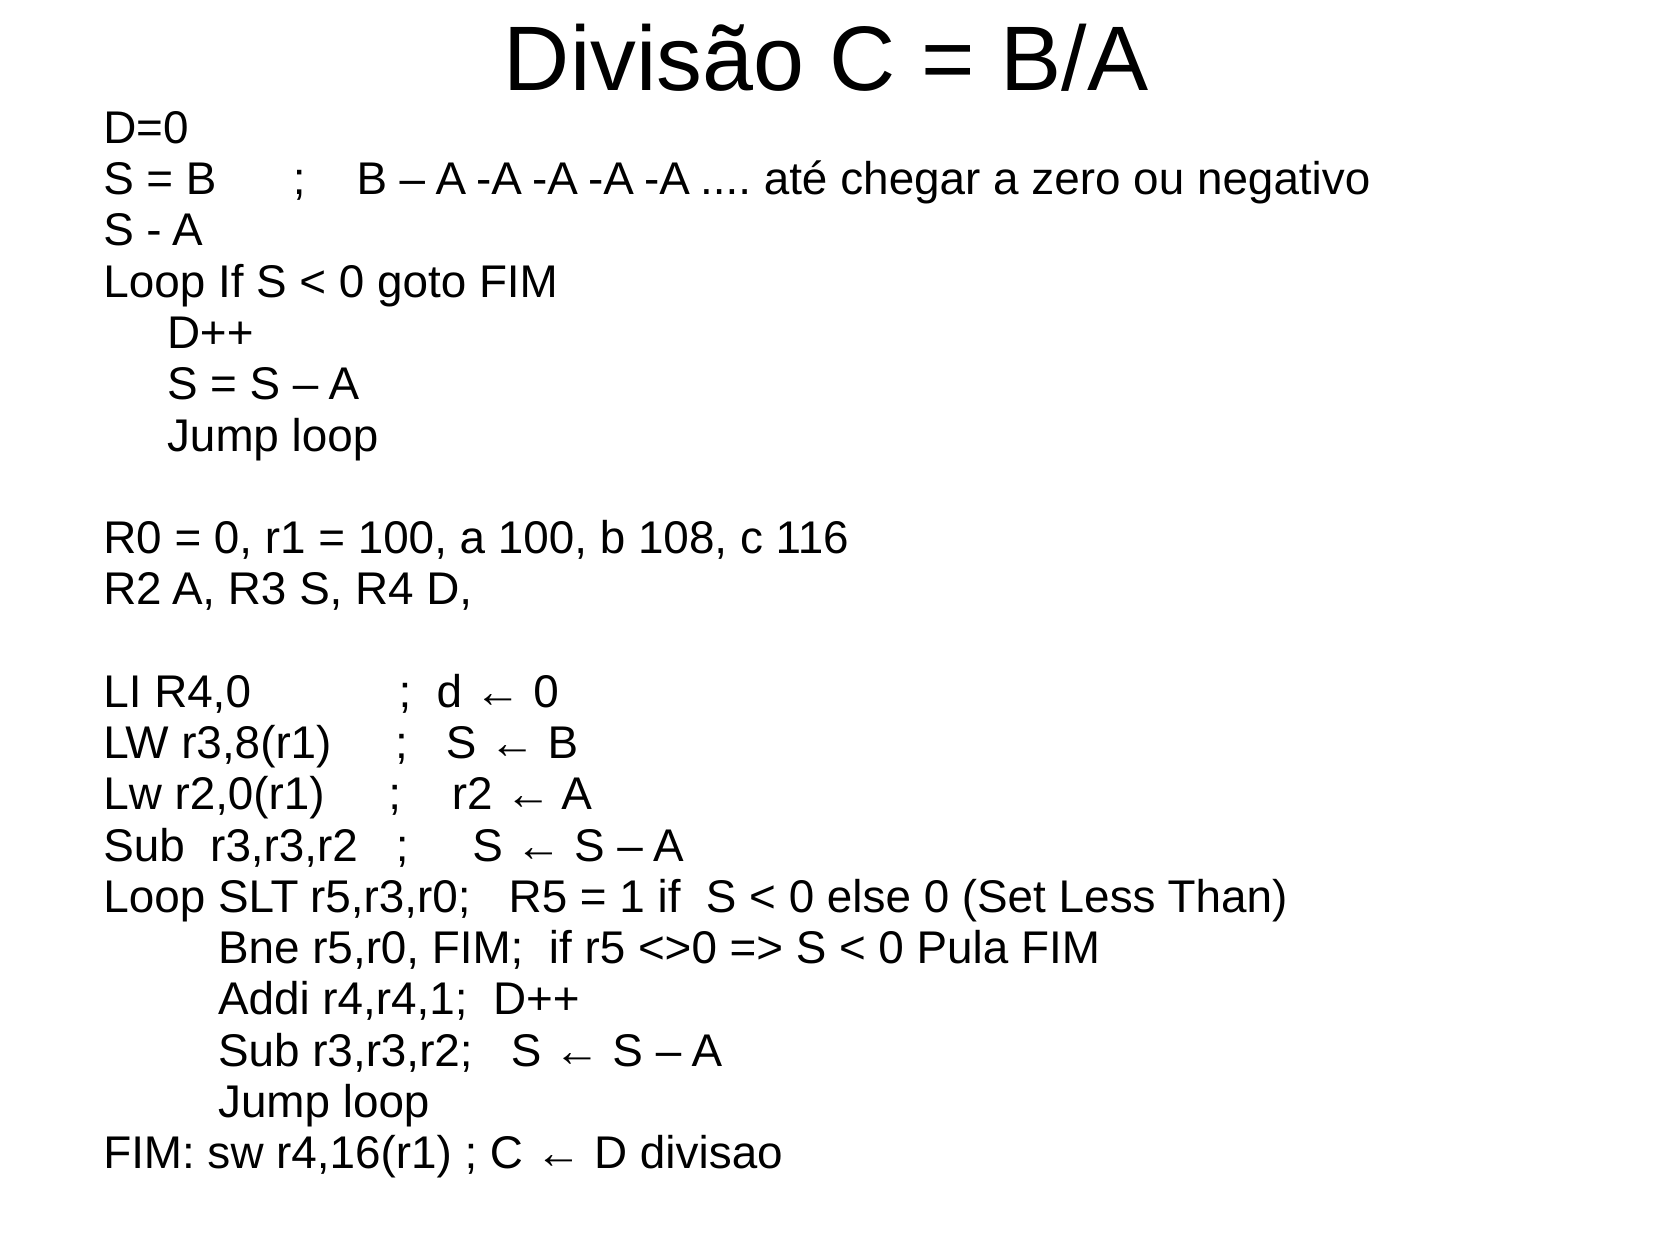

# Divisão C = B/A
D=0
S = B ; B – A -A -A -A -A .... até chegar a zero ou negativo
S - A
Loop If S < 0 goto FIM
 D++
 S = S – A
 Jump loop
R0 = 0, r1 = 100, a 100, b 108, c 116
R2 A, R3 S, R4 D,
LI R4,0 	; d ← 0
LW r3,8(r1) ; S ← B
Lw r2,0(r1) ; r2 ← A
Sub r3,r3,r2 ; S ← S – A
Loop SLT r5,r3,r0; R5 = 1 if S < 0 else 0 (Set Less Than)
 Bne r5,r0, FIM; if r5 <>0 => S < 0 Pula FIM
 Addi r4,r4,1; D++
 Sub r3,r3,r2; S ← S – A
 Jump loop
FIM: sw r4,16(r1) ; C ← D divisao